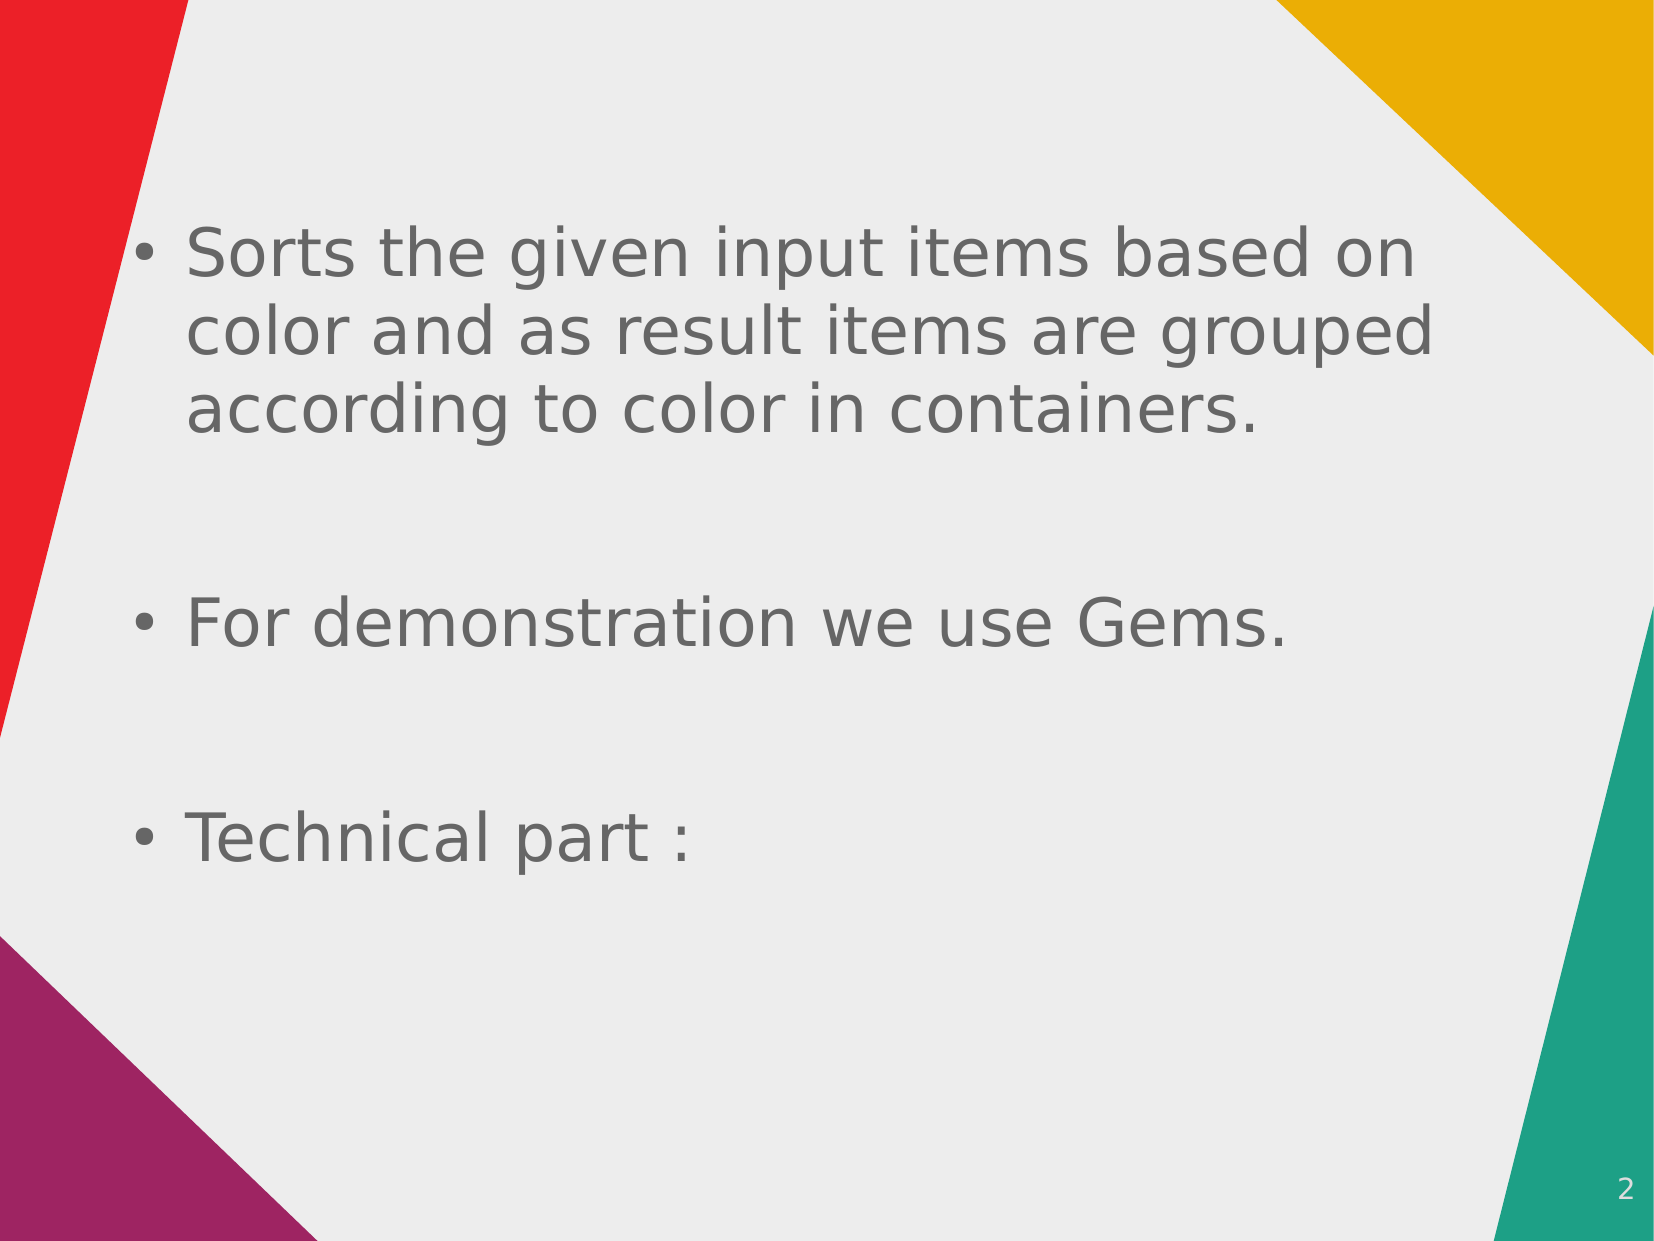

# Sorts the given input items based on color and as result items are grouped according to color in containers.
For demonstration we use Gems.
Technical part :
2